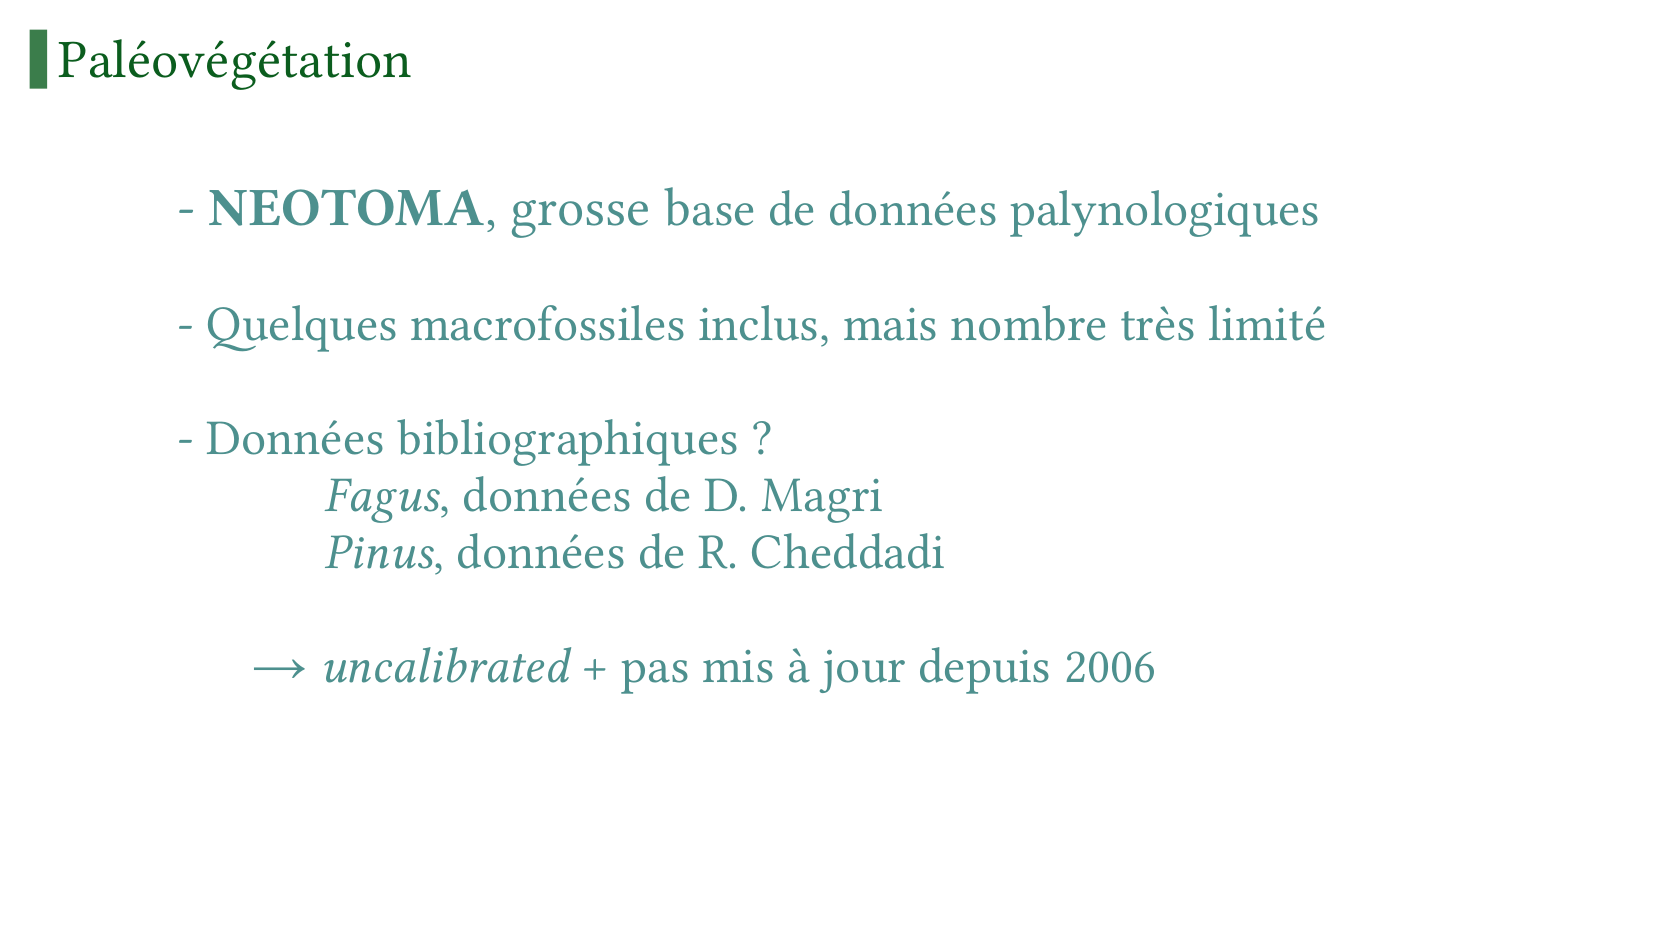

# Paléovégétation
- NEOTOMA, grosse base de données palynologiques
- Quelques macrofossiles inclus, mais nombre très limité
- Données bibliographiques ?
		Fagus, données de D. Magri
		Pinus, données de R. Cheddadi
	→ uncalibrated + pas mis à jour depuis 2006